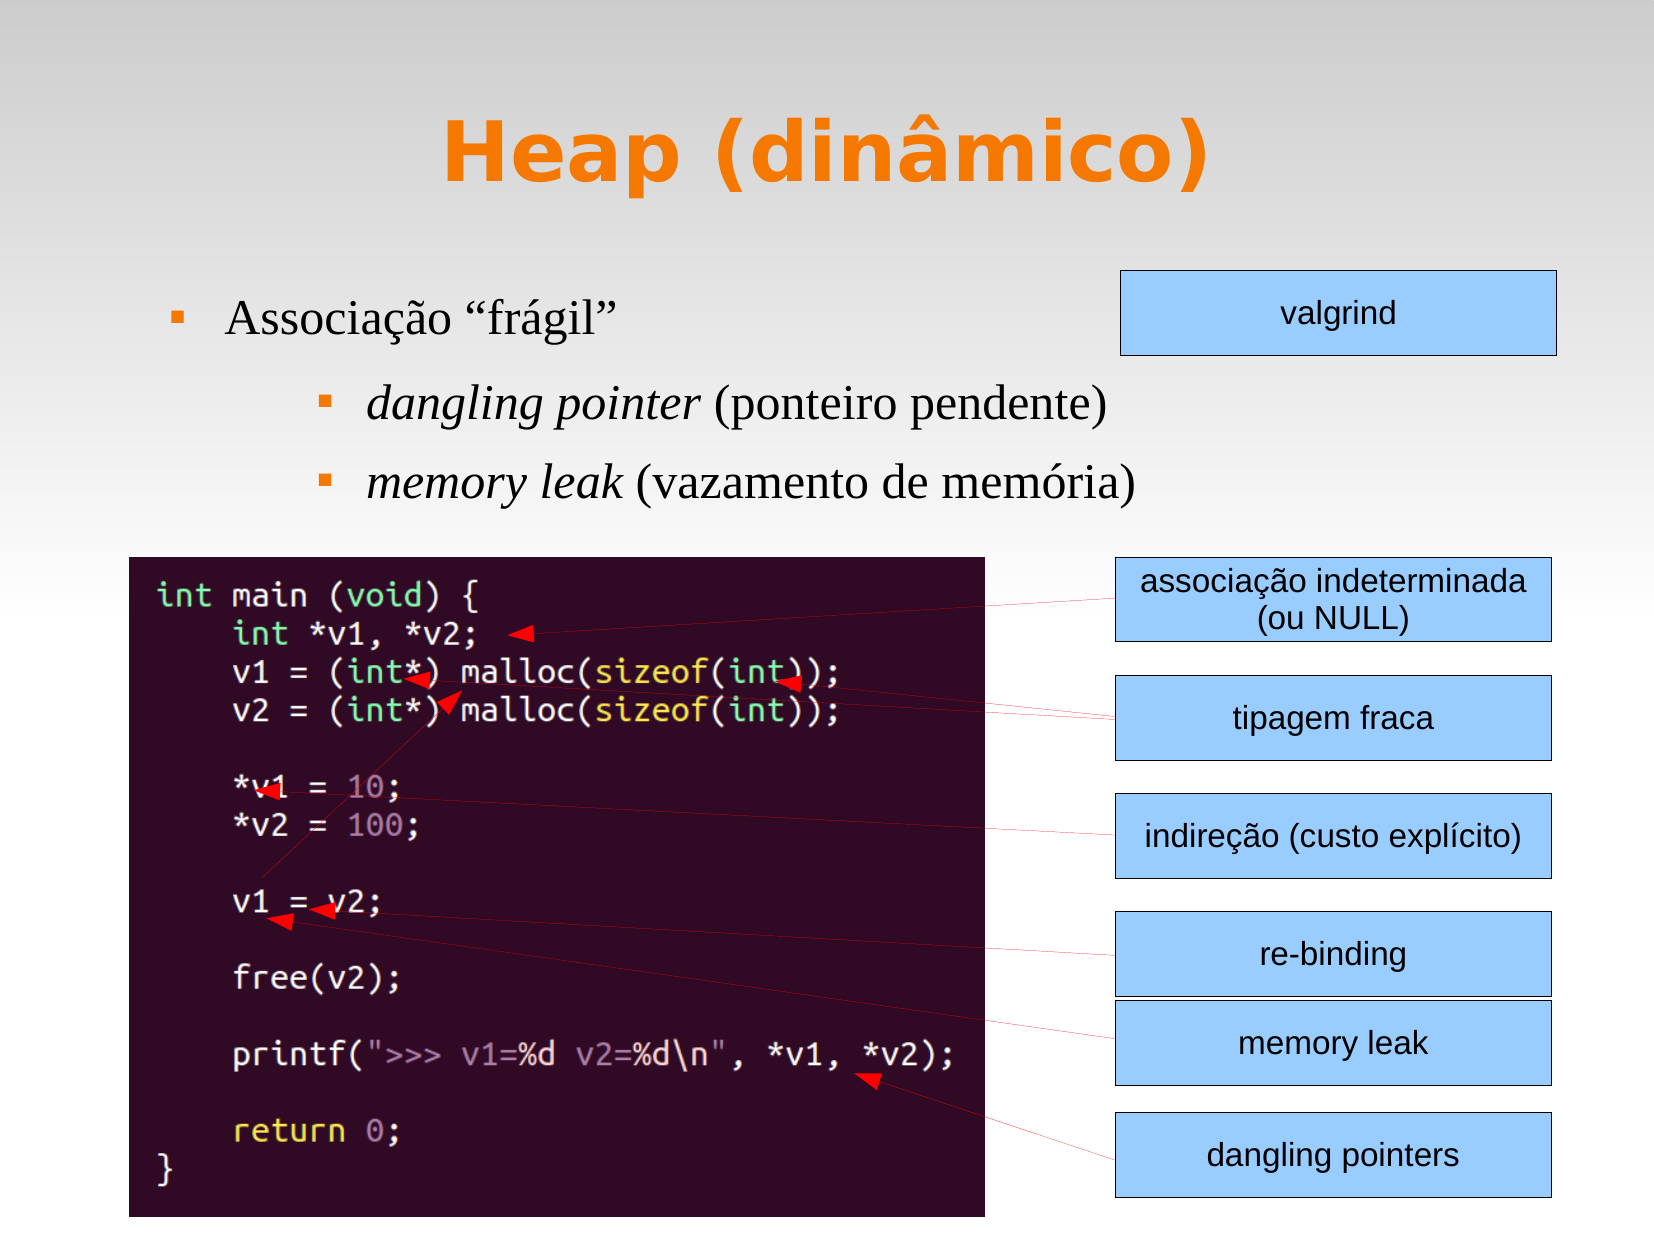

# Heap (dinâmico)
valgrind
Associação “frágil”
dangling pointer (ponteiro pendente)
memory leak (vazamento de memória)
associação indeterminada
(ou NULL)
tipagem fraca
indireção (custo explícito)
re-binding
memory leak
dangling pointers